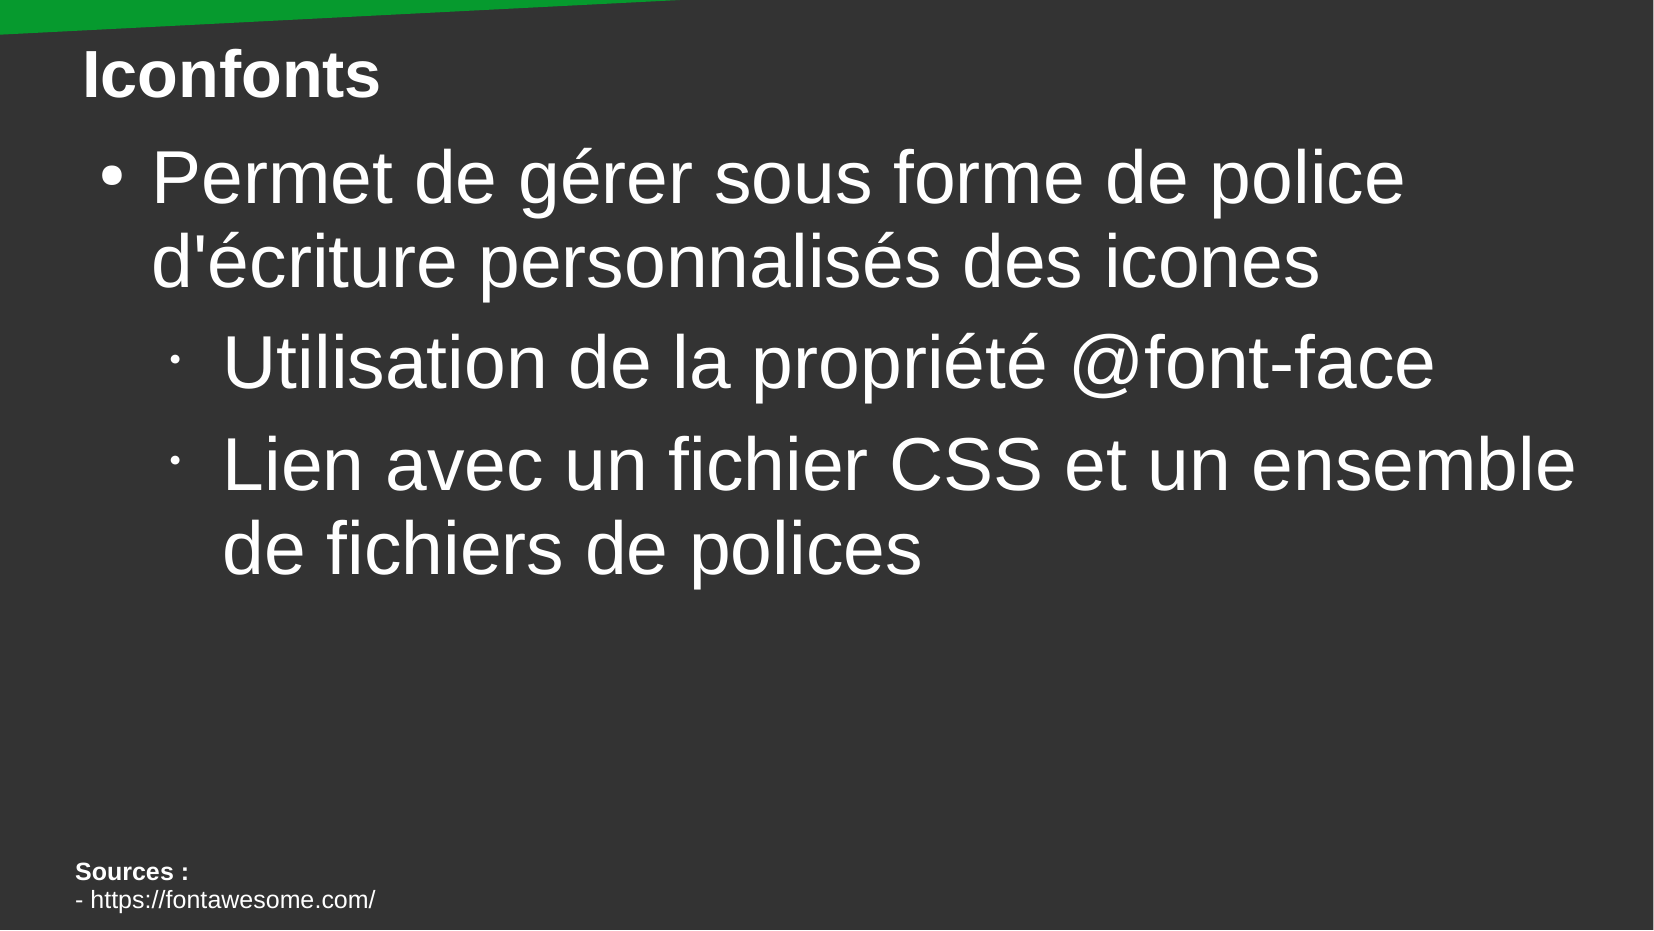

# Iconfonts
Permet de gérer sous forme de police d'écriture personnalisés des icones
Utilisation de la propriété @font-face
Lien avec un fichier CSS et un ensemble de fichiers de polices
Sources :
- https://fontawesome.com/